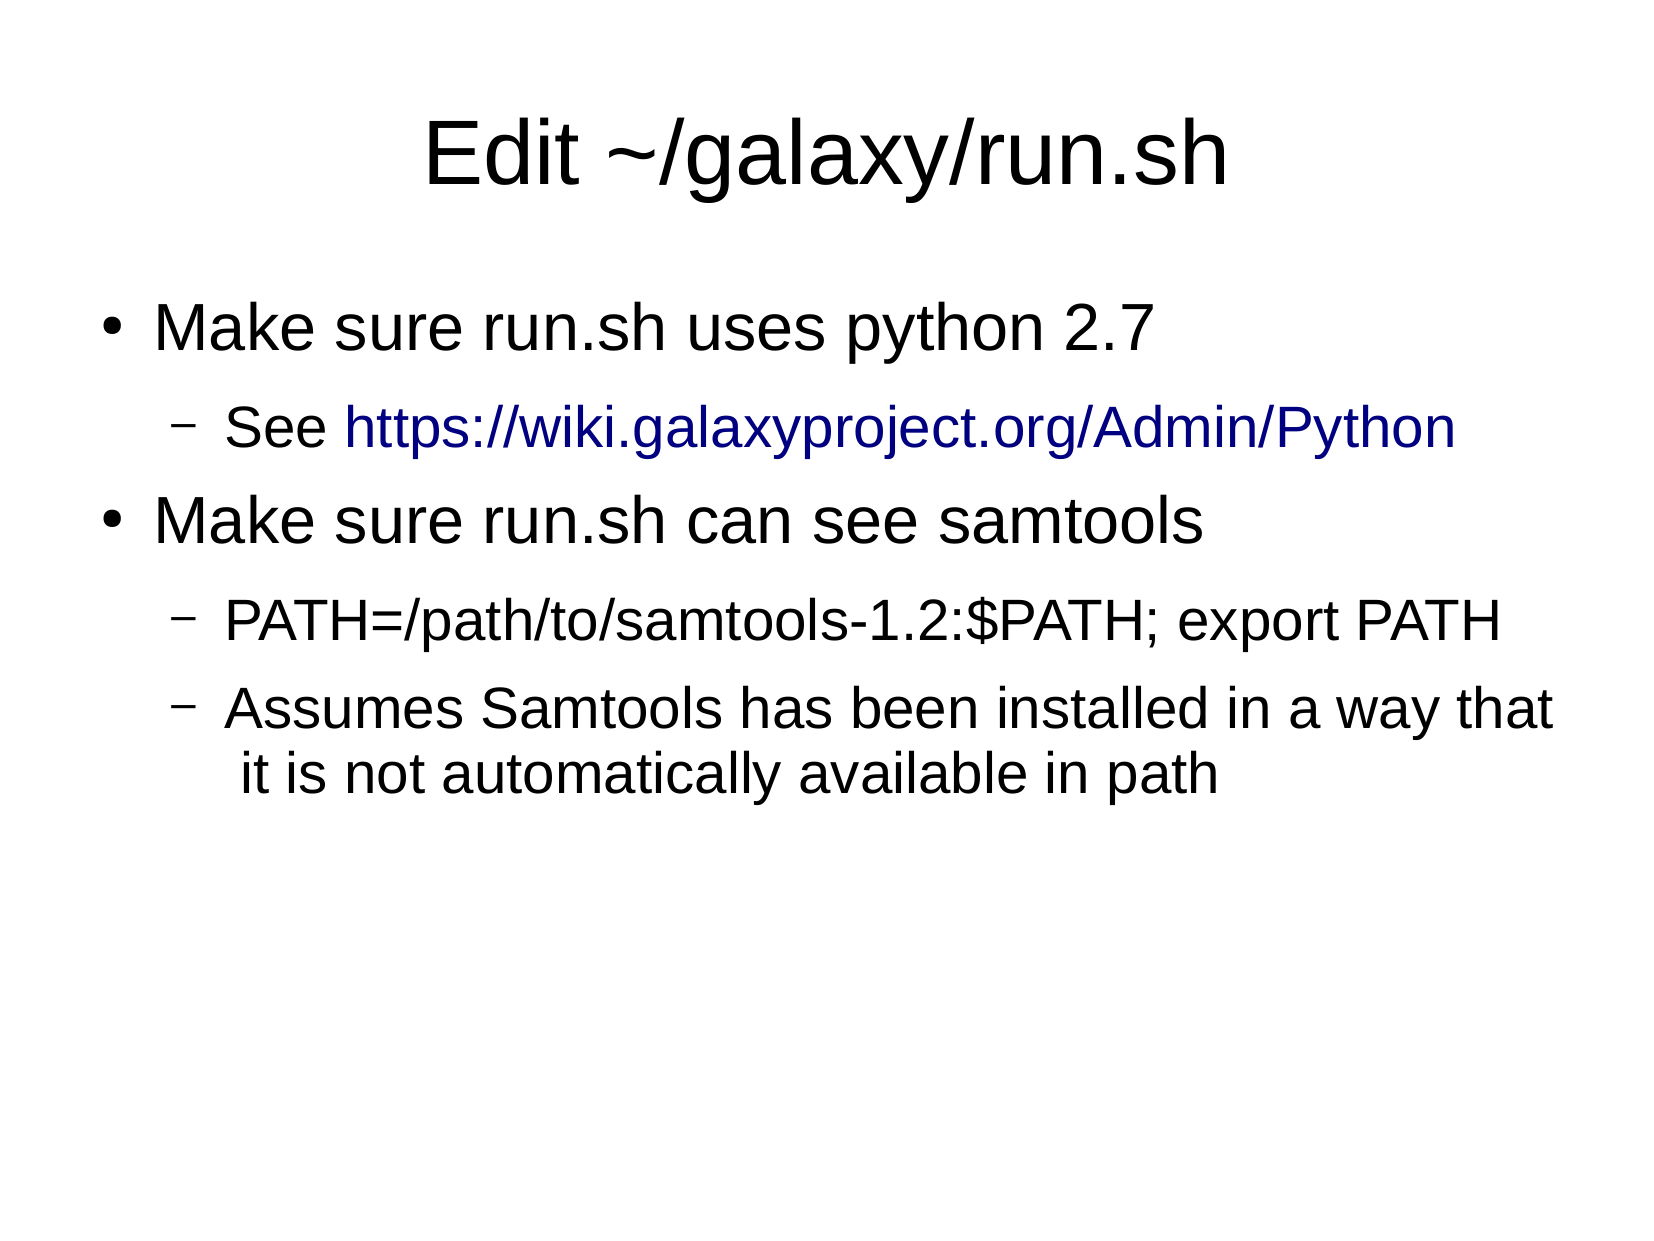

# Edit ~/galaxy/run.sh
Make sure run.sh uses python 2.7
See https://wiki.galaxyproject.org/Admin/Python
Make sure run.sh can see samtools
PATH=/path/to/samtools-1.2:$PATH; export PATH
Assumes Samtools has been installed in a way that it is not automatically available in path